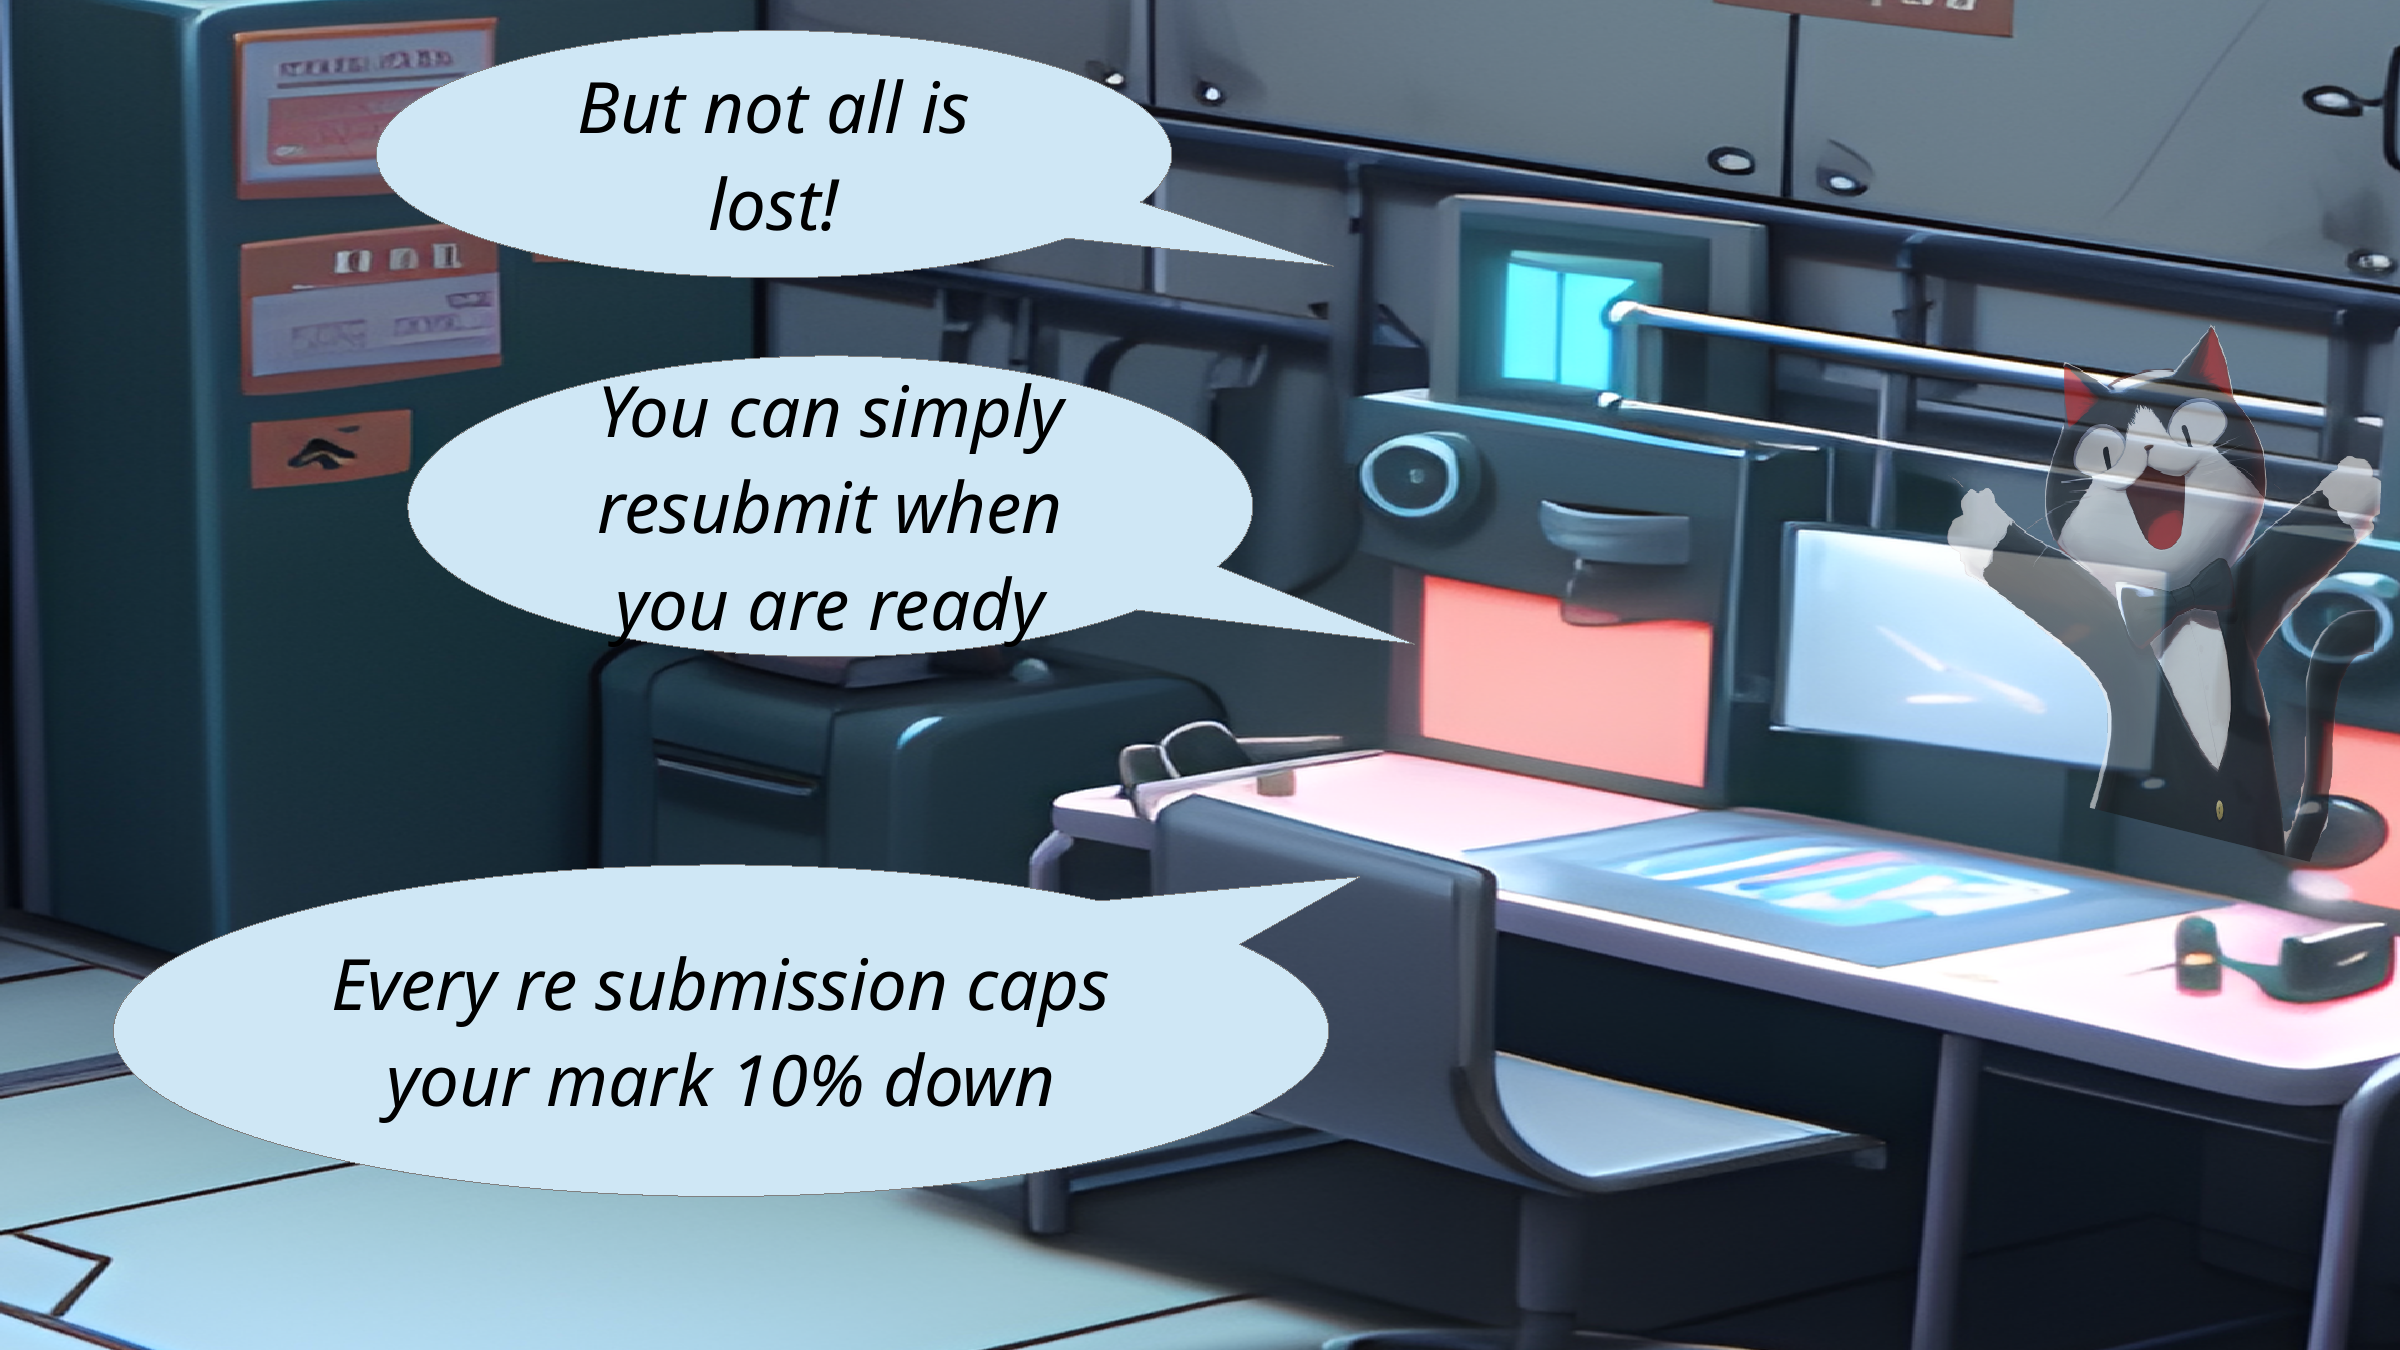

But not all is lost!
You can simply resubmit when you are ready
Every re submission caps your mark 10% down